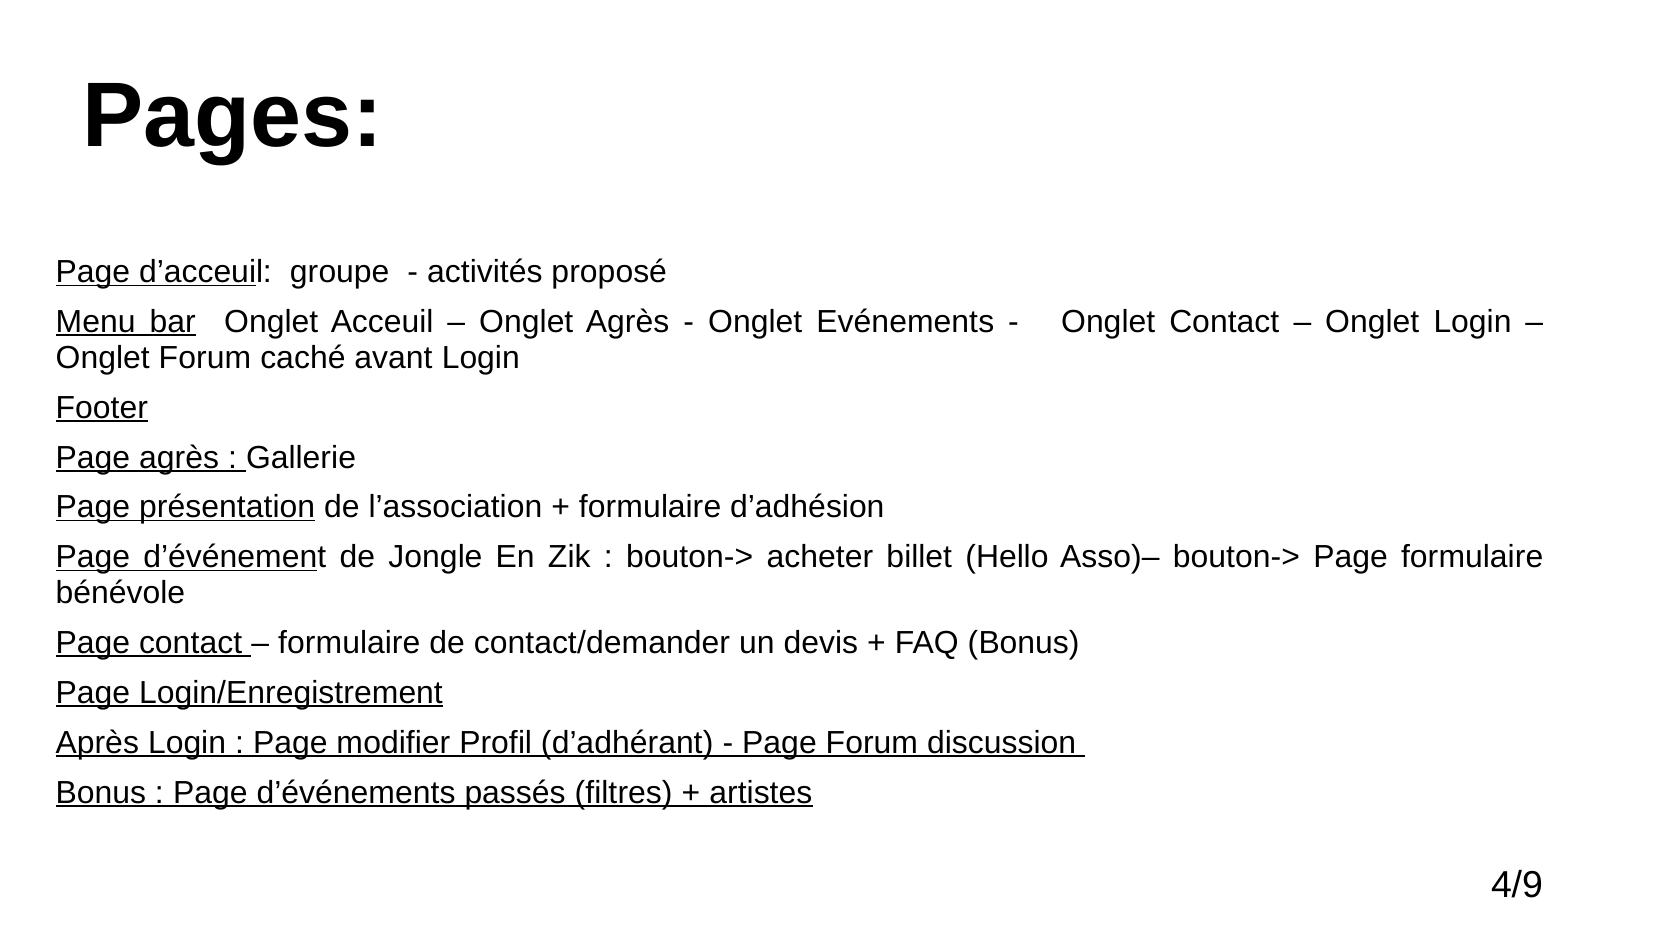

# Pages:
Page d’acceuil: groupe - activités proposé
Menu bar Onglet Acceuil – Onglet Agrès - Onglet Evénements - Onglet Contact – Onglet Login – Onglet Forum caché avant Login
Footer
Page agrès : Gallerie
Page présentation de l’association + formulaire d’adhésion
Page d’événement de Jongle En Zik : bouton-> acheter billet (Hello Asso)– bouton-> Page formulaire bénévole
Page contact – formulaire de contact/demander un devis + FAQ (Bonus)
Page Login/Enregistrement
Après Login : Page modifier Profil (d’adhérant) - Page Forum discussion
Bonus : Page d’événements passés (filtres) + artistes
4/9